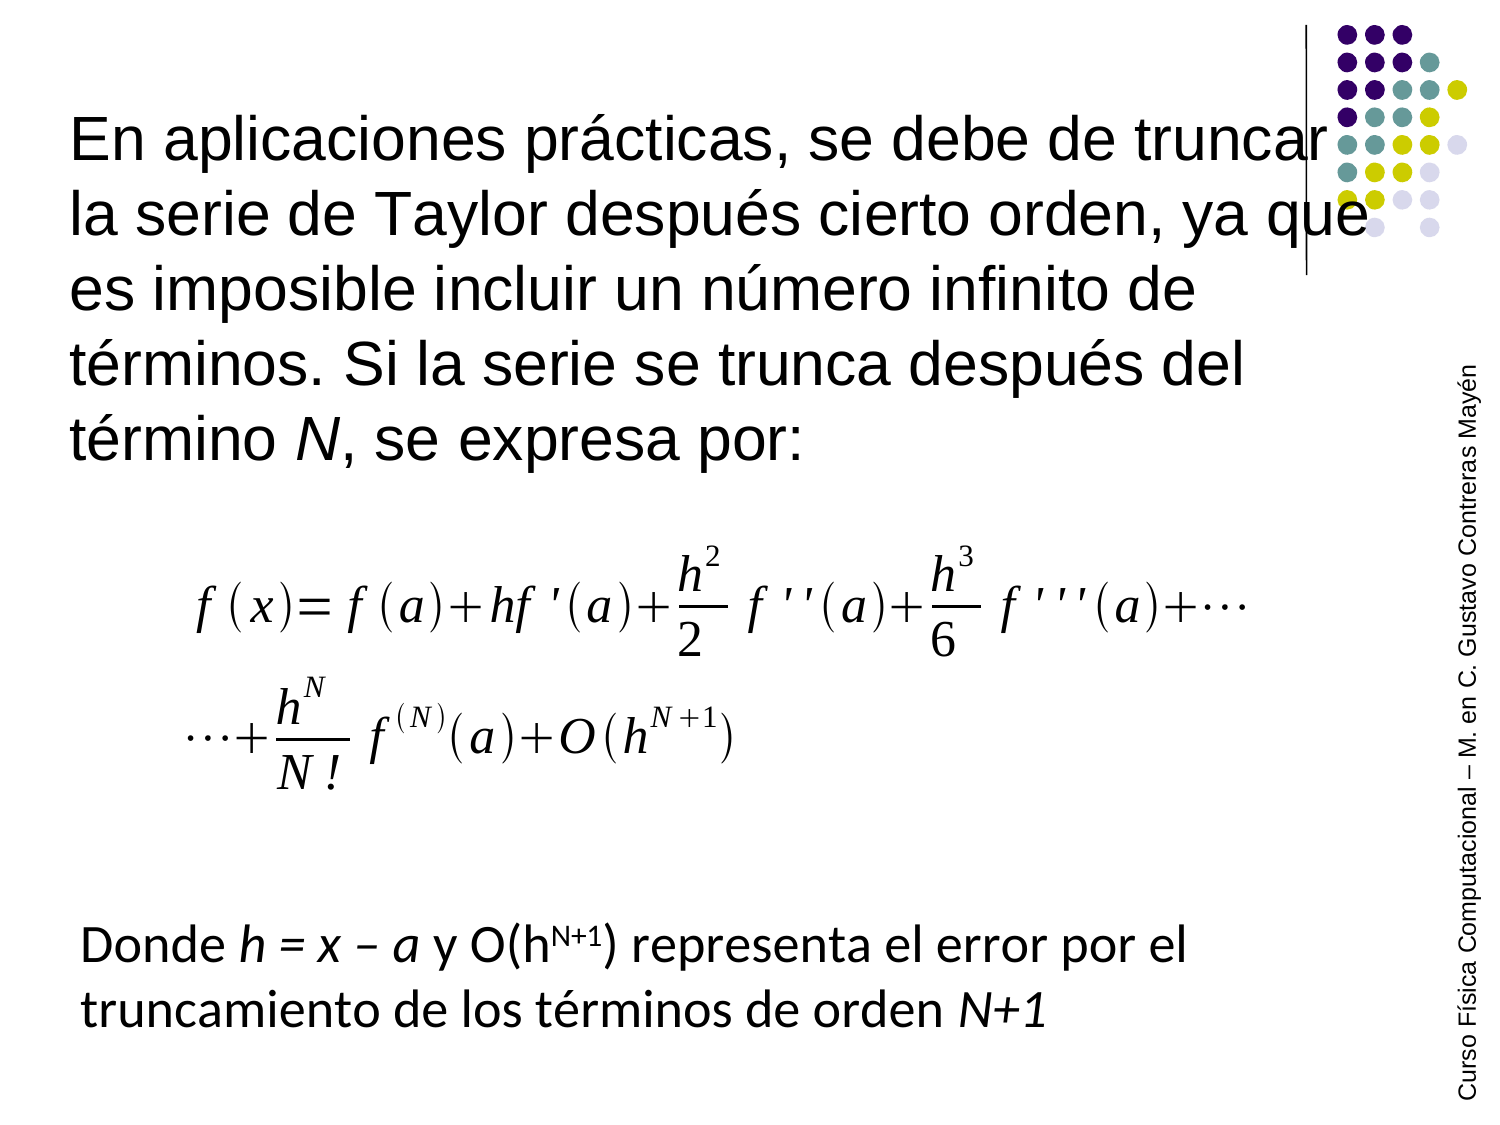

En aplicaciones prácticas, se debe de truncar la serie de Taylor después cierto orden, ya que es imposible incluir un número infinito de términos. Si la serie se trunca después del término N, se expresa por:
Donde h = x – a y O(hN+1) representa el error por el truncamiento de los términos de orden N+1